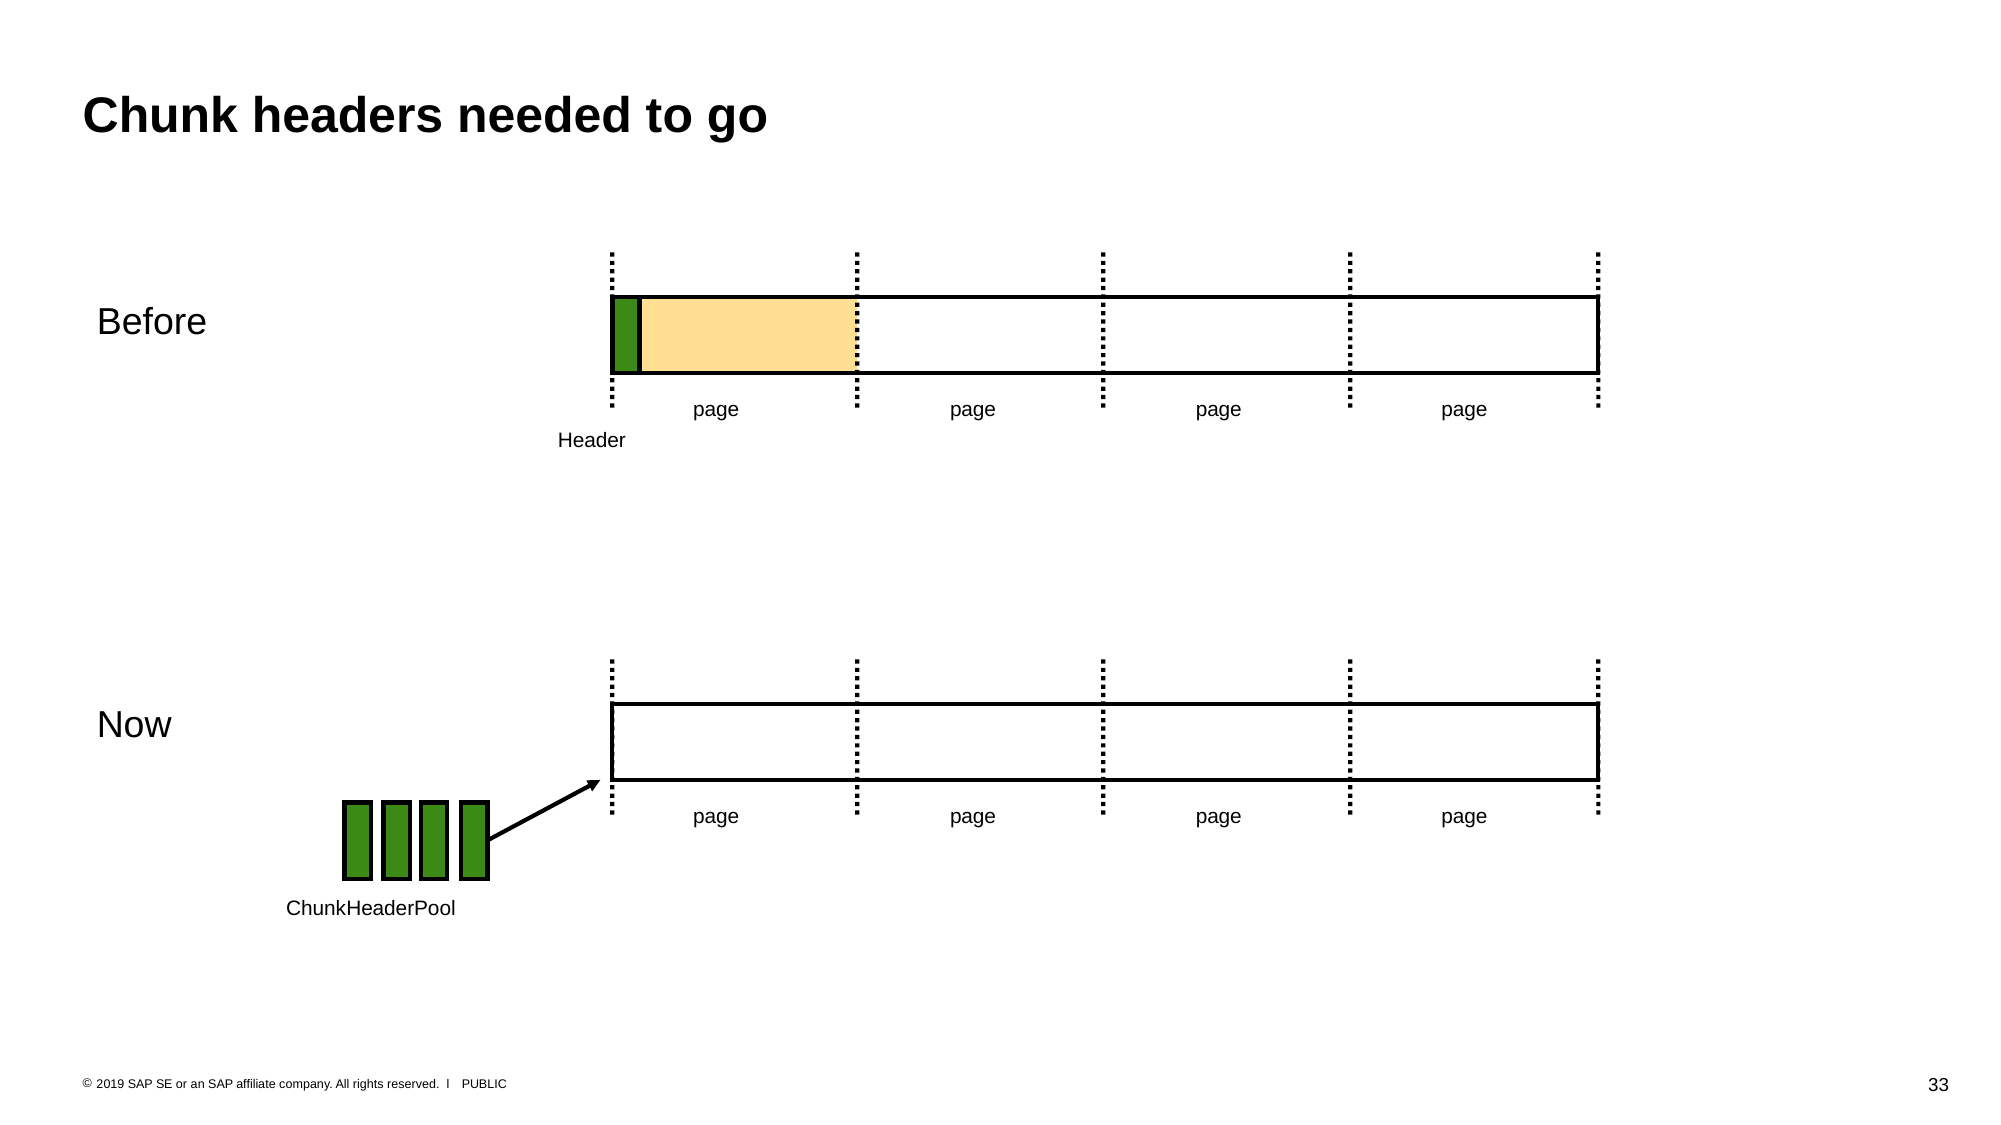

# Chunk headers needed to go
Before
page
page
page
page
Header
Now
page
page
page
page
ChunkHeaderPool